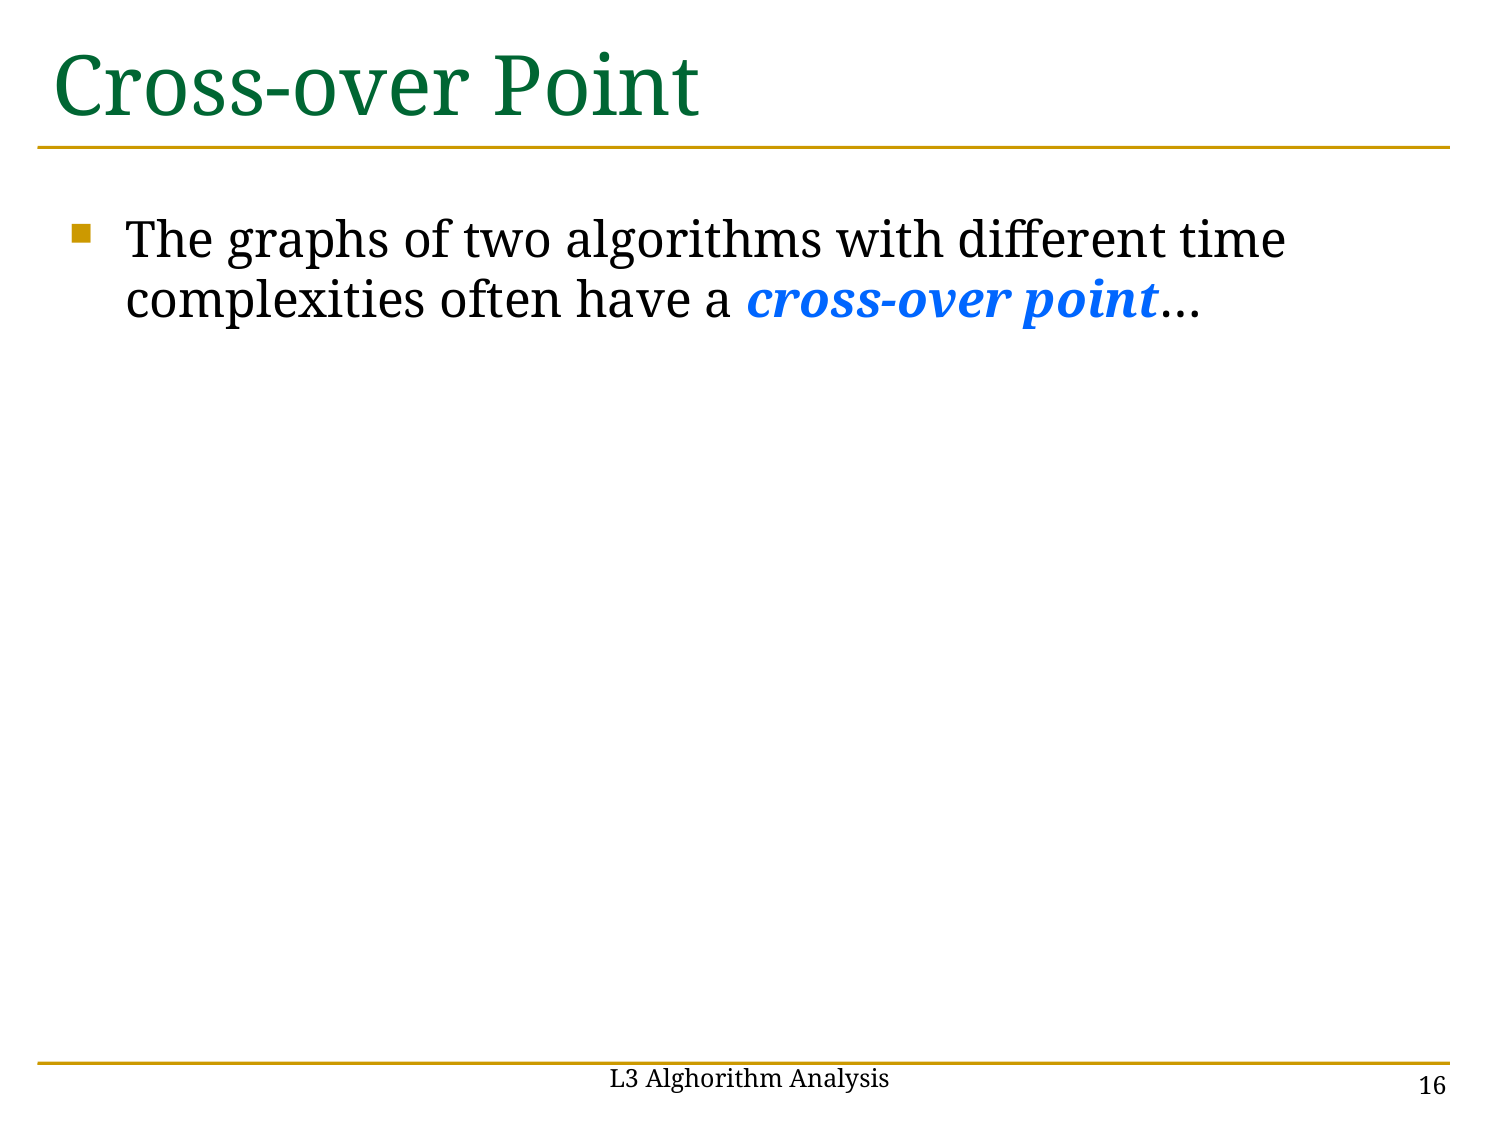

# Cross-over Point
The graphs of two algorithms with different time complexities often have a cross-over point…
L3 Alghorithm Analysis